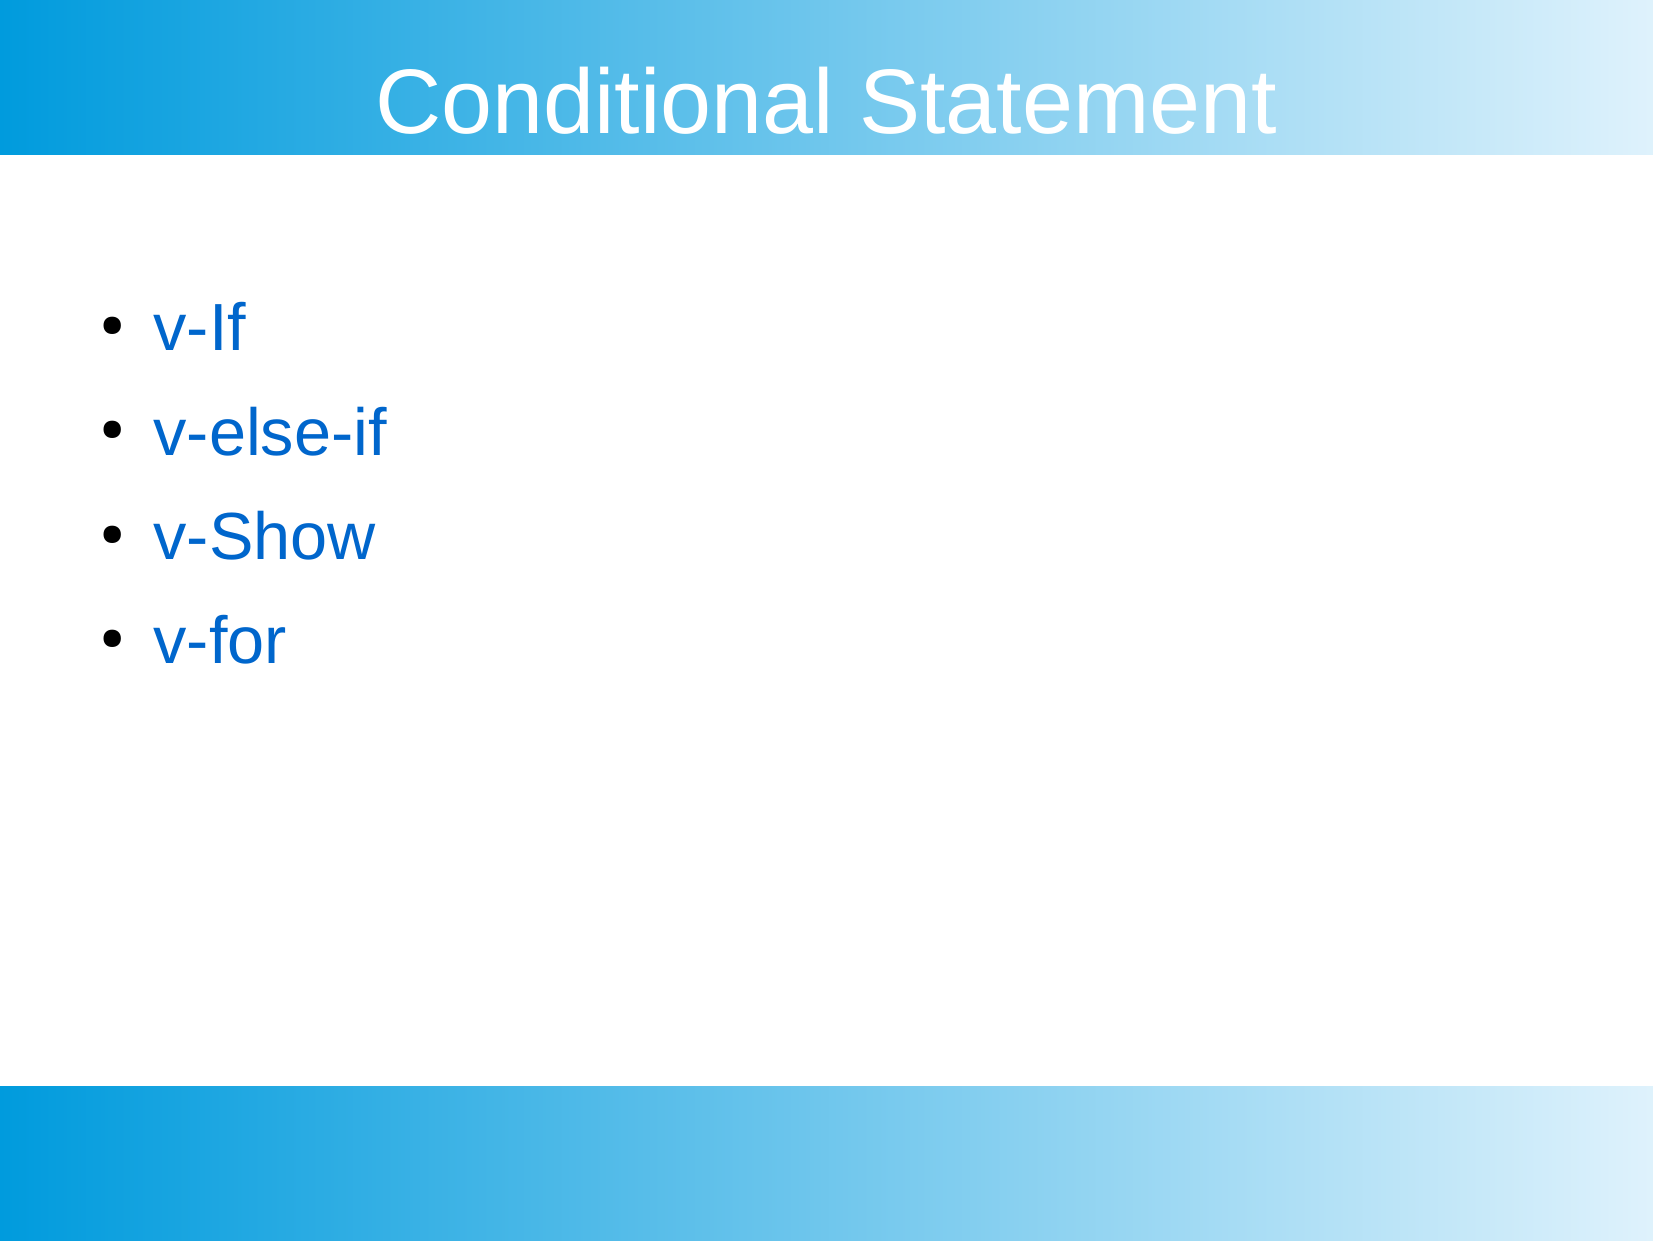

# Conditional Statement
v-If
v-else-if
v-Show
v-for